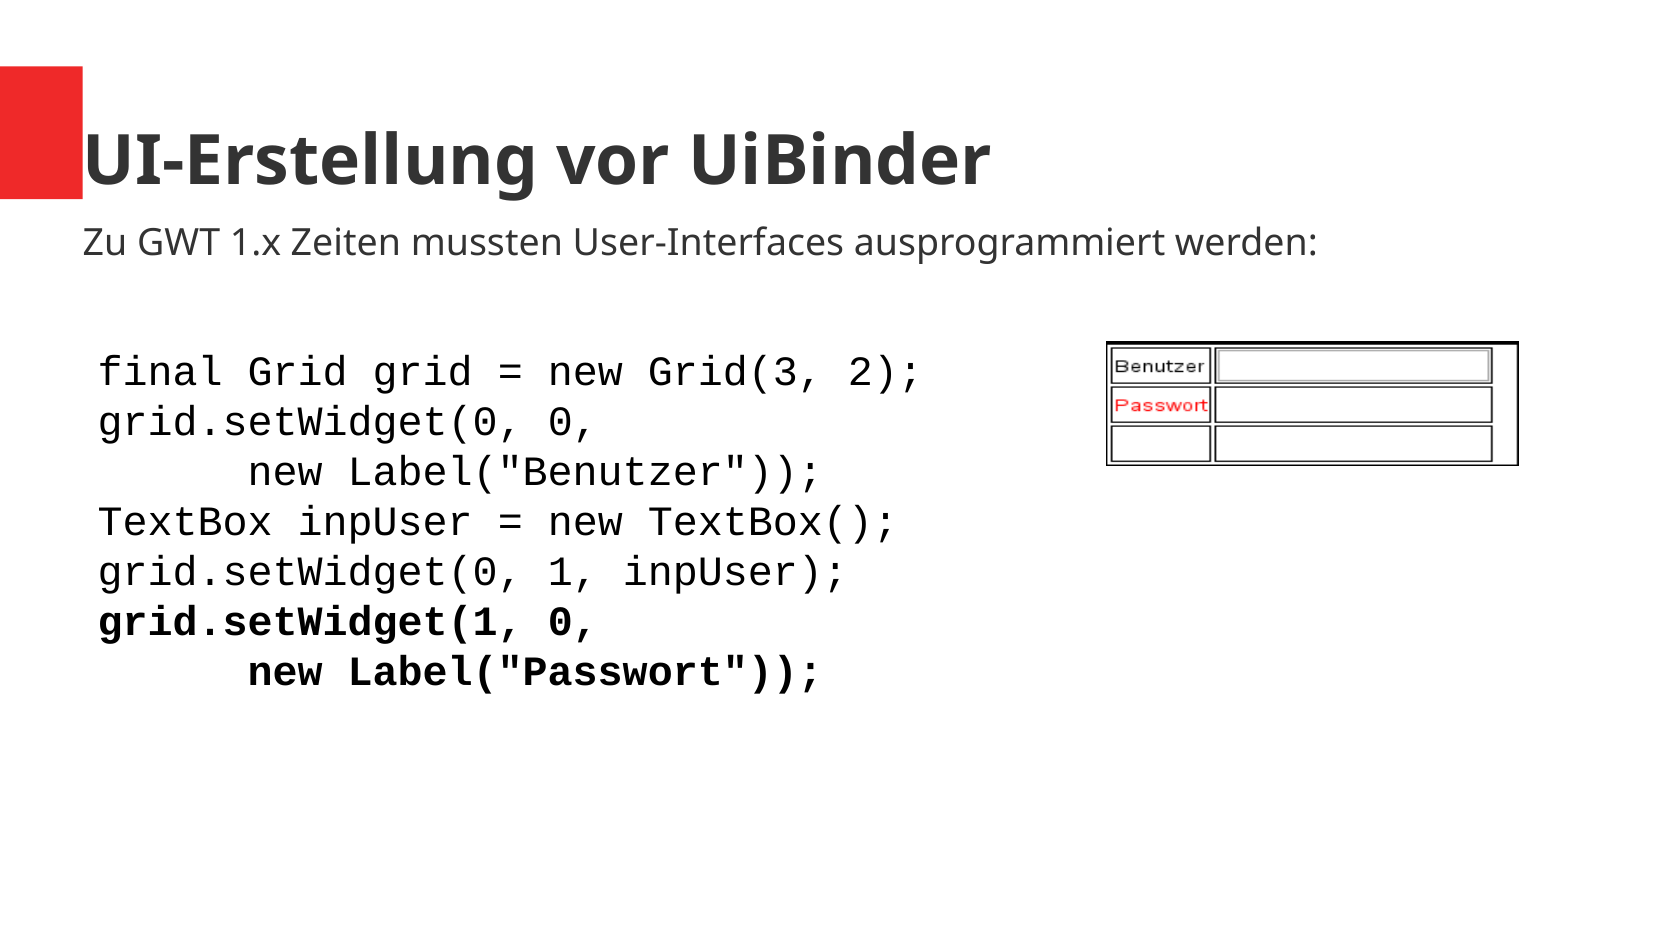

# UI-Erstellung vor UiBinder
Zu GWT 1.x Zeiten mussten User-Interfaces ausprogrammiert werden:
final Grid grid = new Grid(3, 2);
grid.setWidget(0, 0,
	new Label("Benutzer"));
TextBox inpUser = new TextBox();
grid.setWidget(0, 1, inpUser);
grid.setWidget(1, 0,
	new Label("Passwort"));